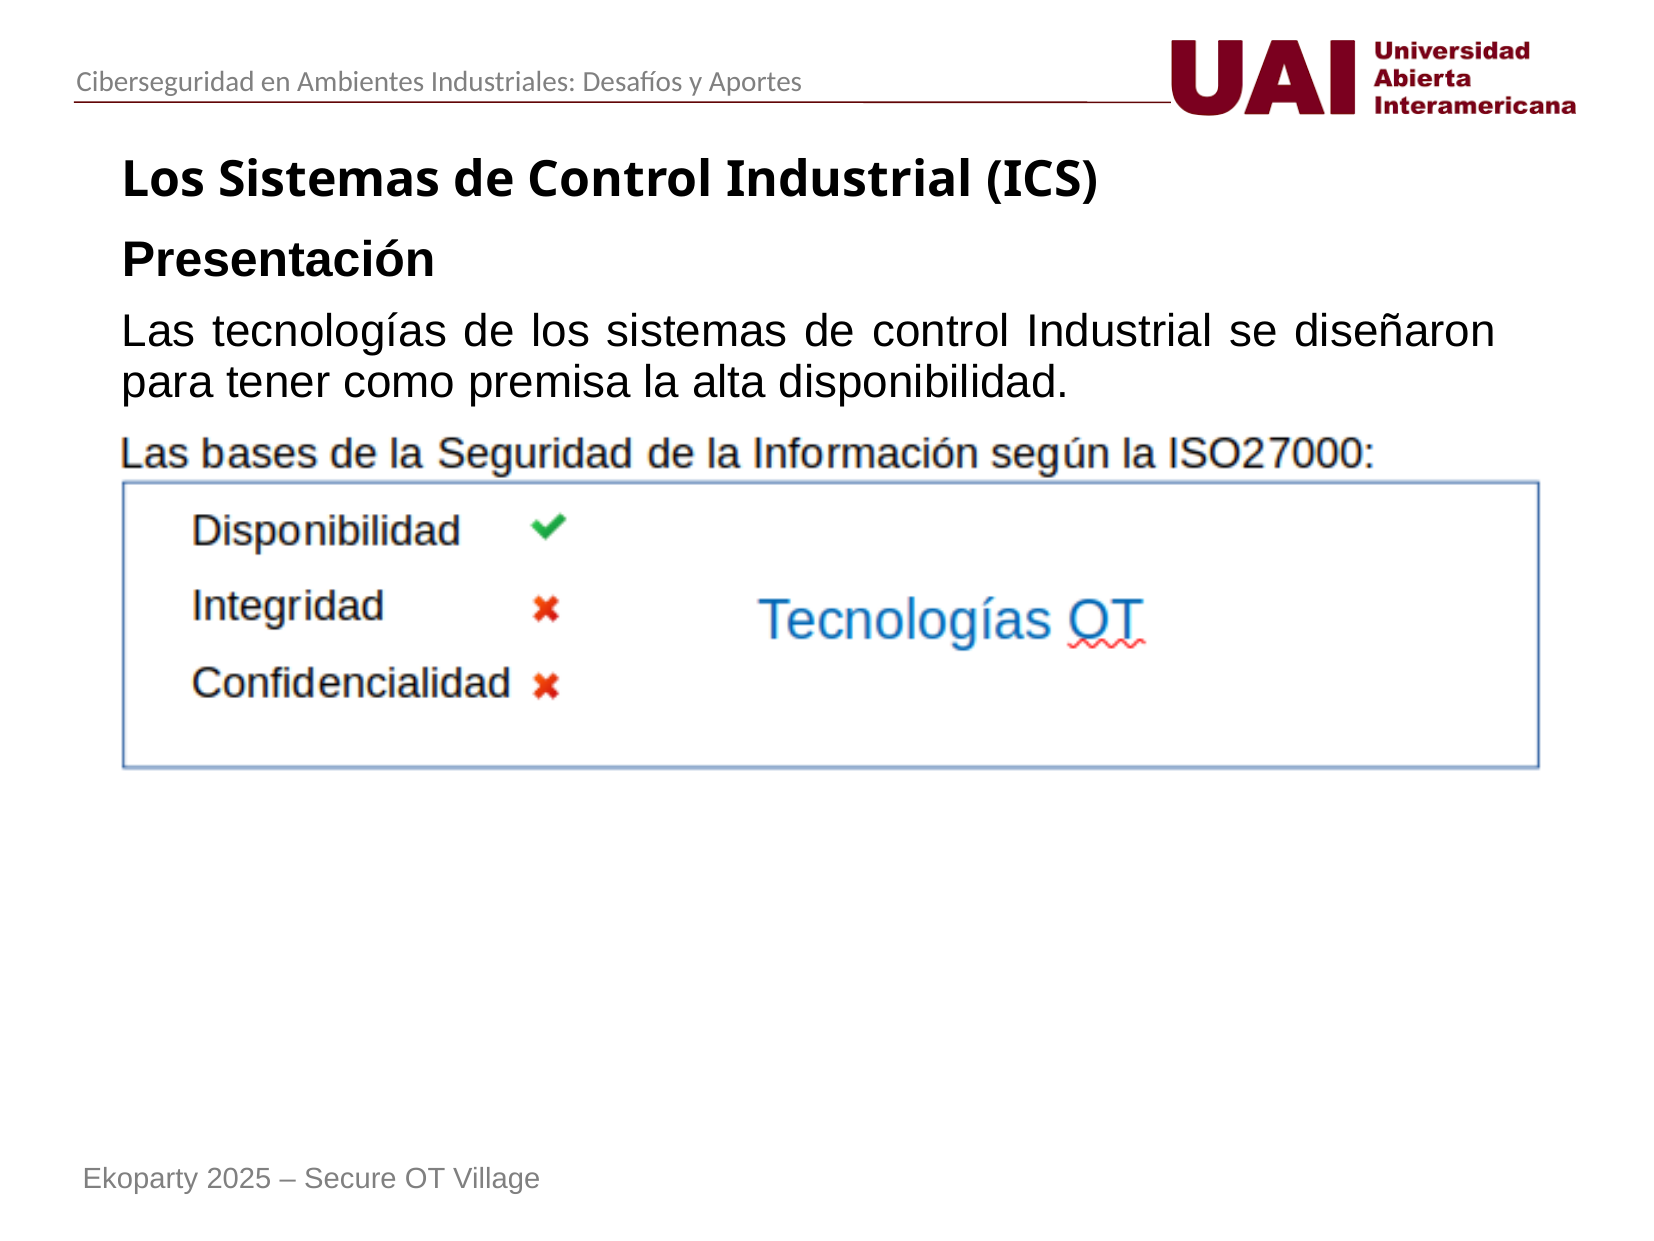

Los Sistemas de Control Industrial (ICS)
Presentación
Las tecnologías de los sistemas de control Industrial se diseñaron para tener como premisa la alta disponibilidad.